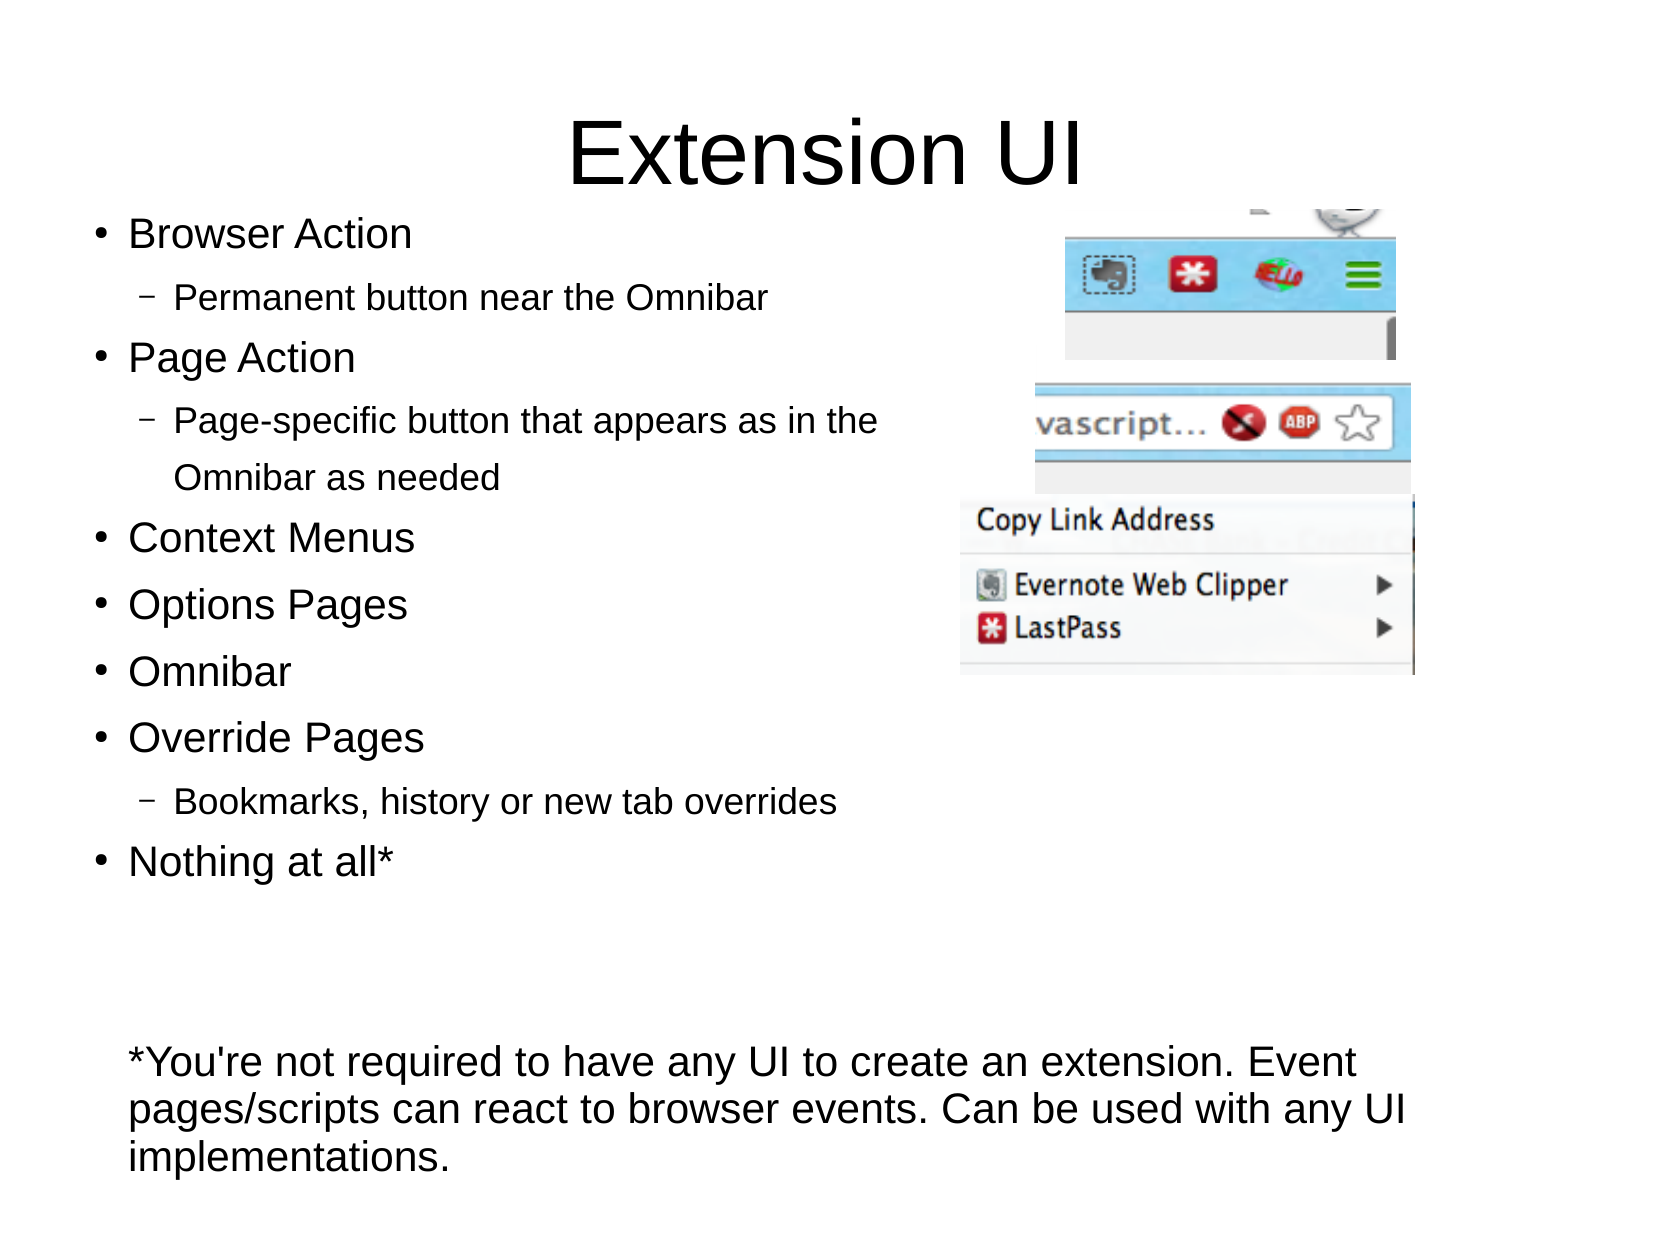

# Extension UI
Browser Action
Permanent button near the Omnibar
Page Action
Page-specific button that appears as in the
Omnibar as needed
Context Menus
Options Pages
Omnibar
Override Pages
Bookmarks, history or new tab overrides
Nothing at all*
*You're not required to have any UI to create an extension. Event pages/scripts can react to browser events. Can be used with any UI implementations.